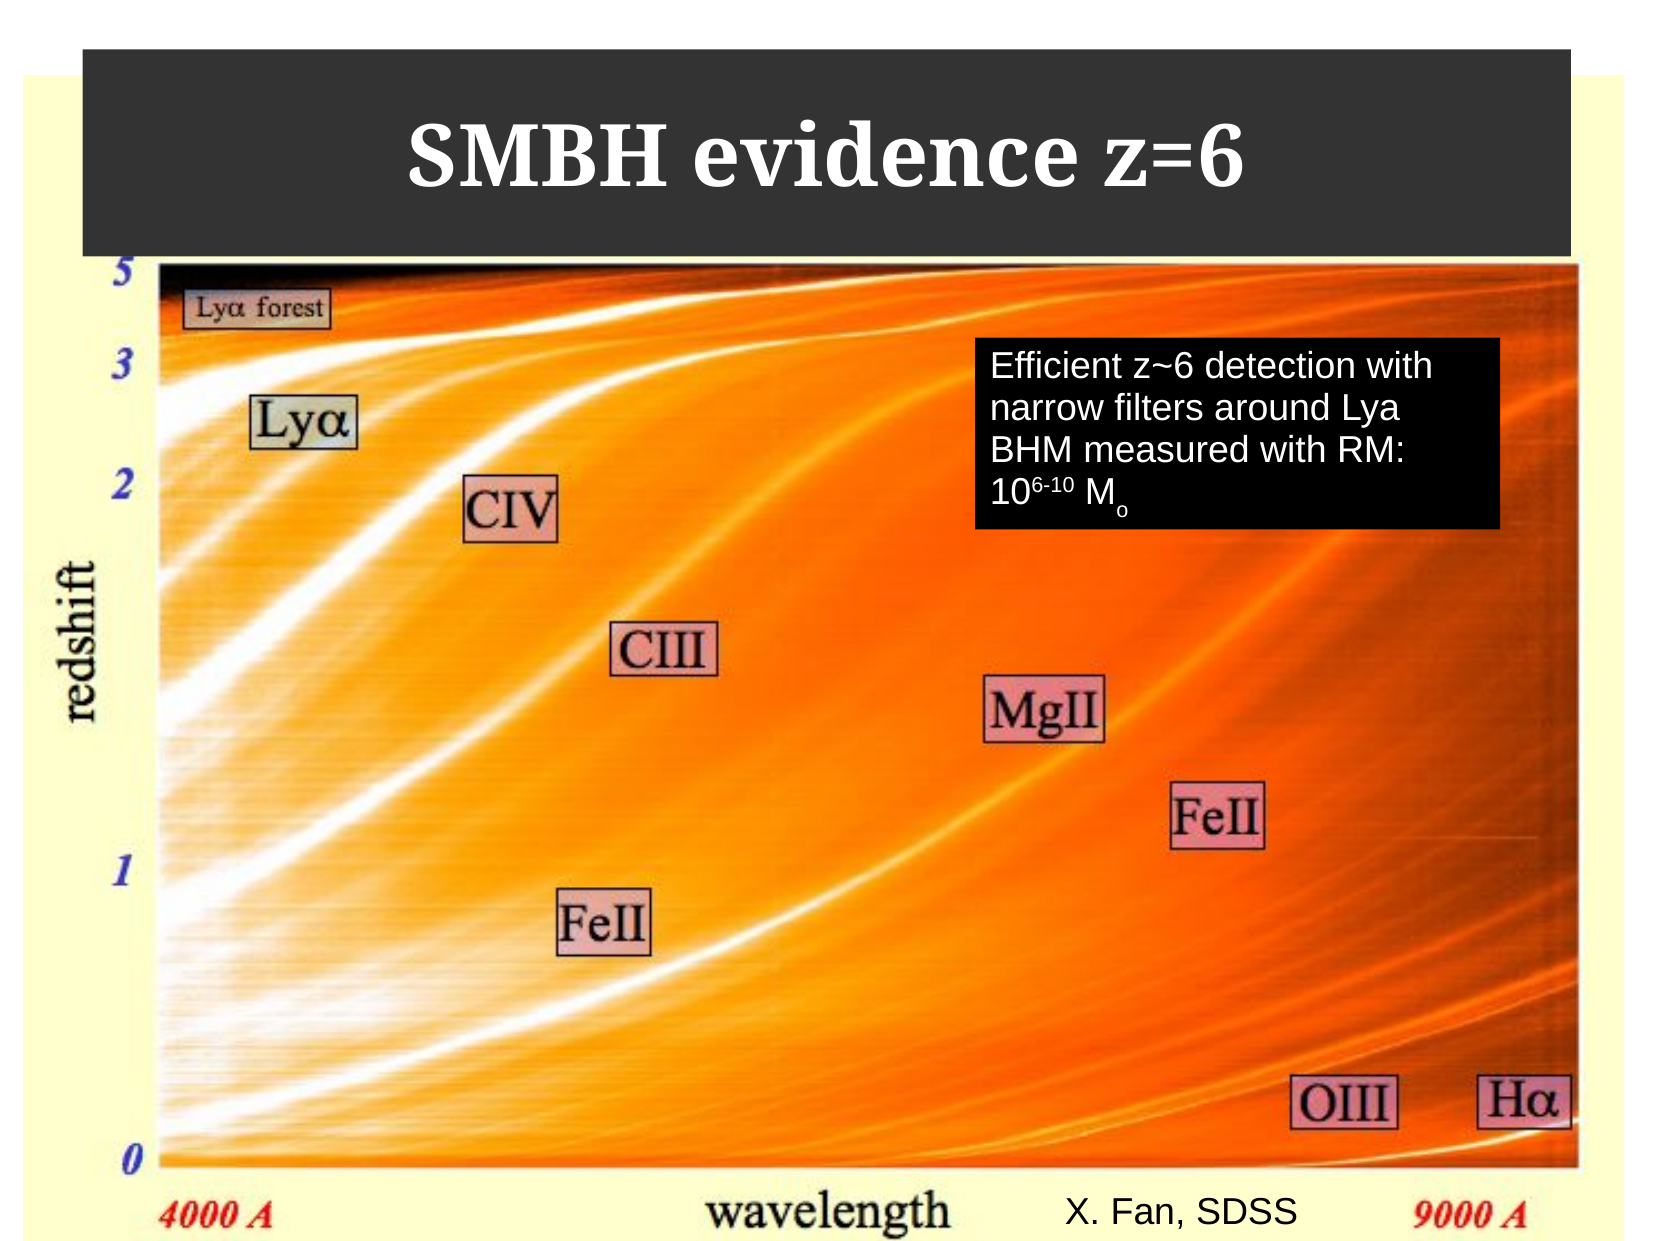

# SMBH evidence z=6
Efficient z~6 detection with narrow filters around Lya
BHM measured with RM:
106-10 Mo
X. Fan, SDSS